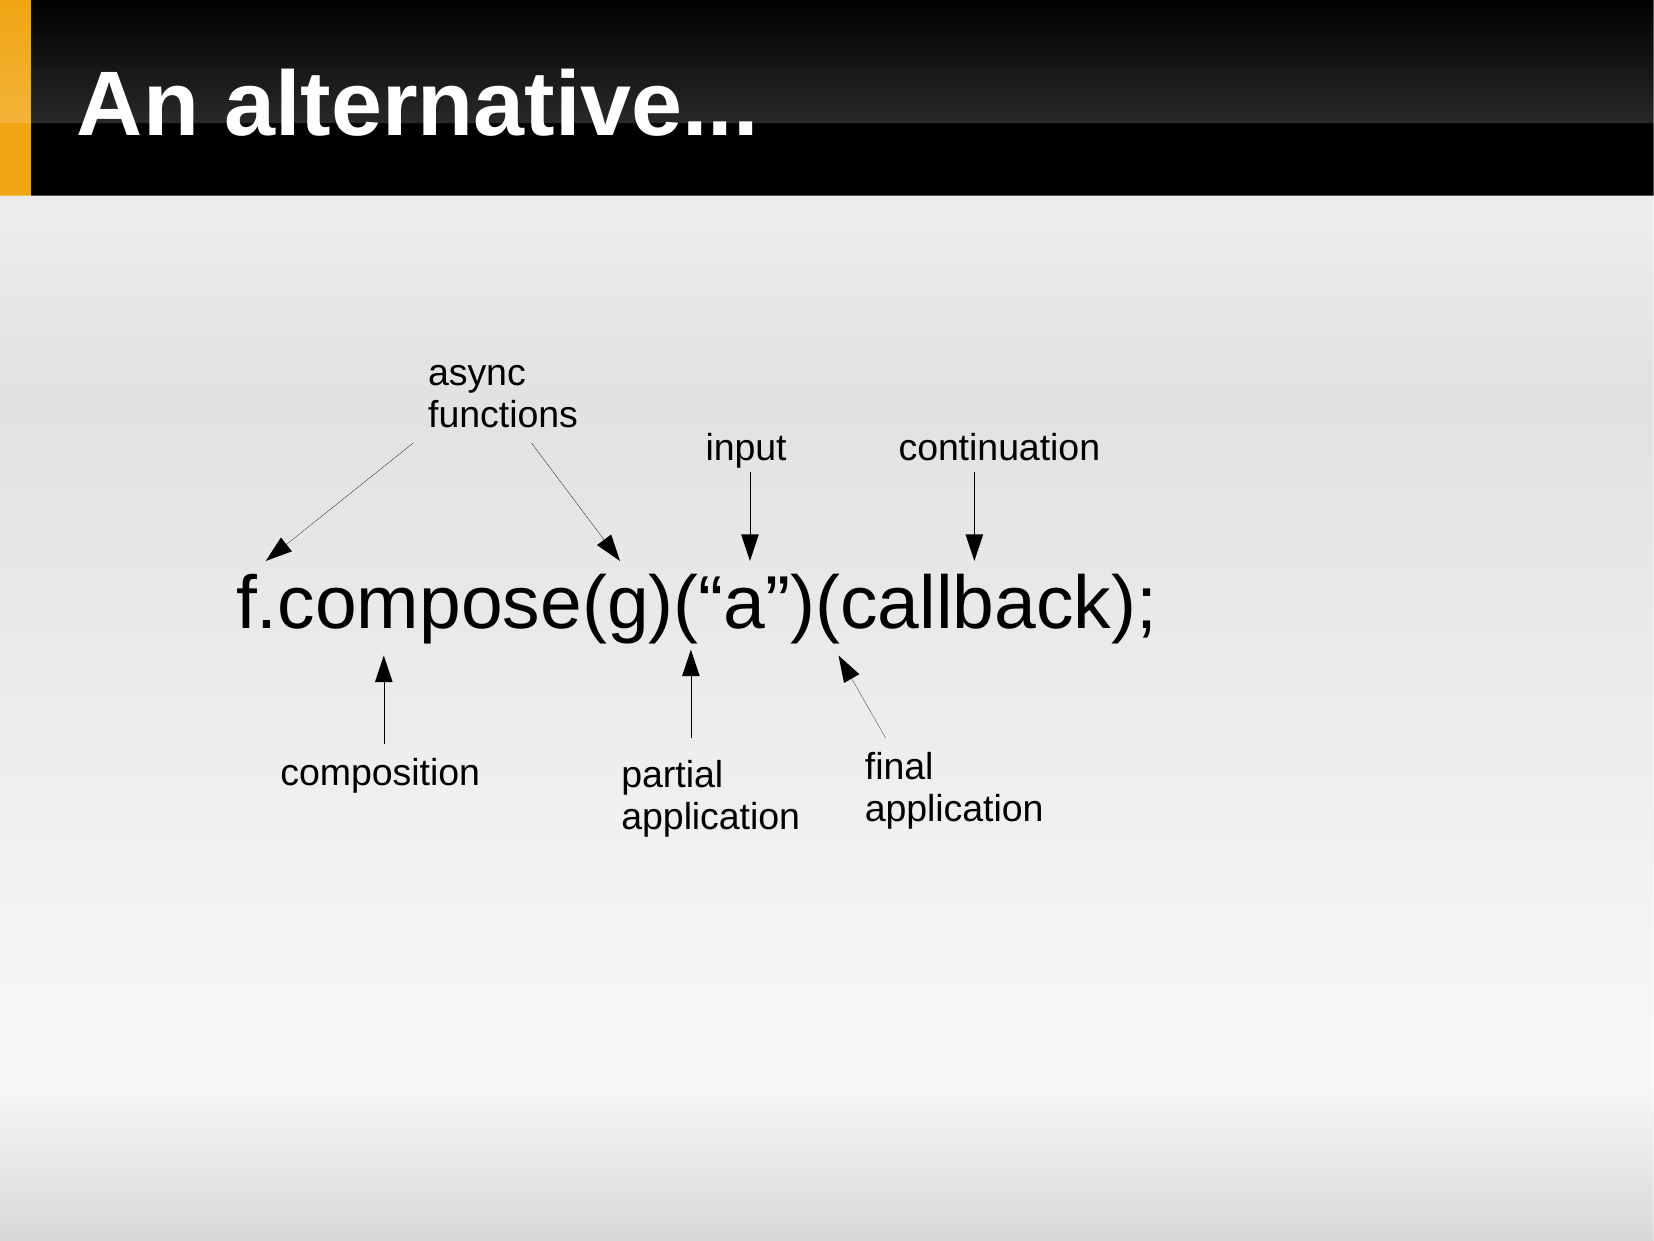

# An alternative...
async
functions
input
continuation
f.compose(g)(“a”)(callback);
final
application
composition
partial
application